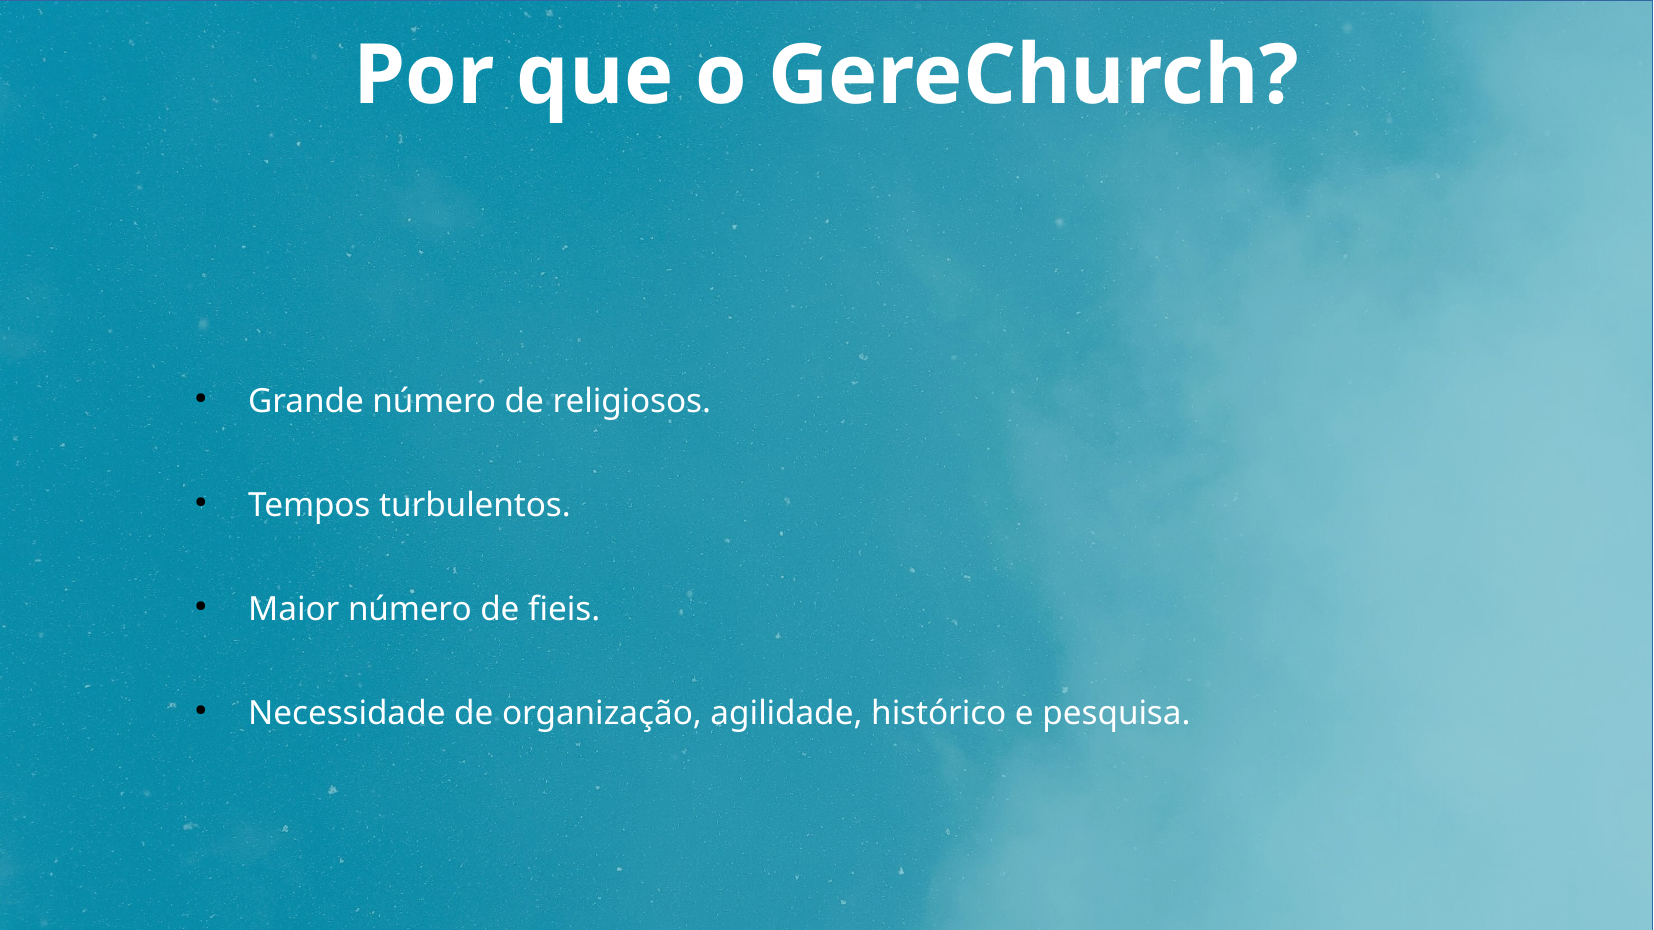

Por que o GereChurch?
# Grande número de religiosos.
Tempos turbulentos.
Maior número de fieis.
Necessidade de organização, agilidade, histórico e pesquisa.